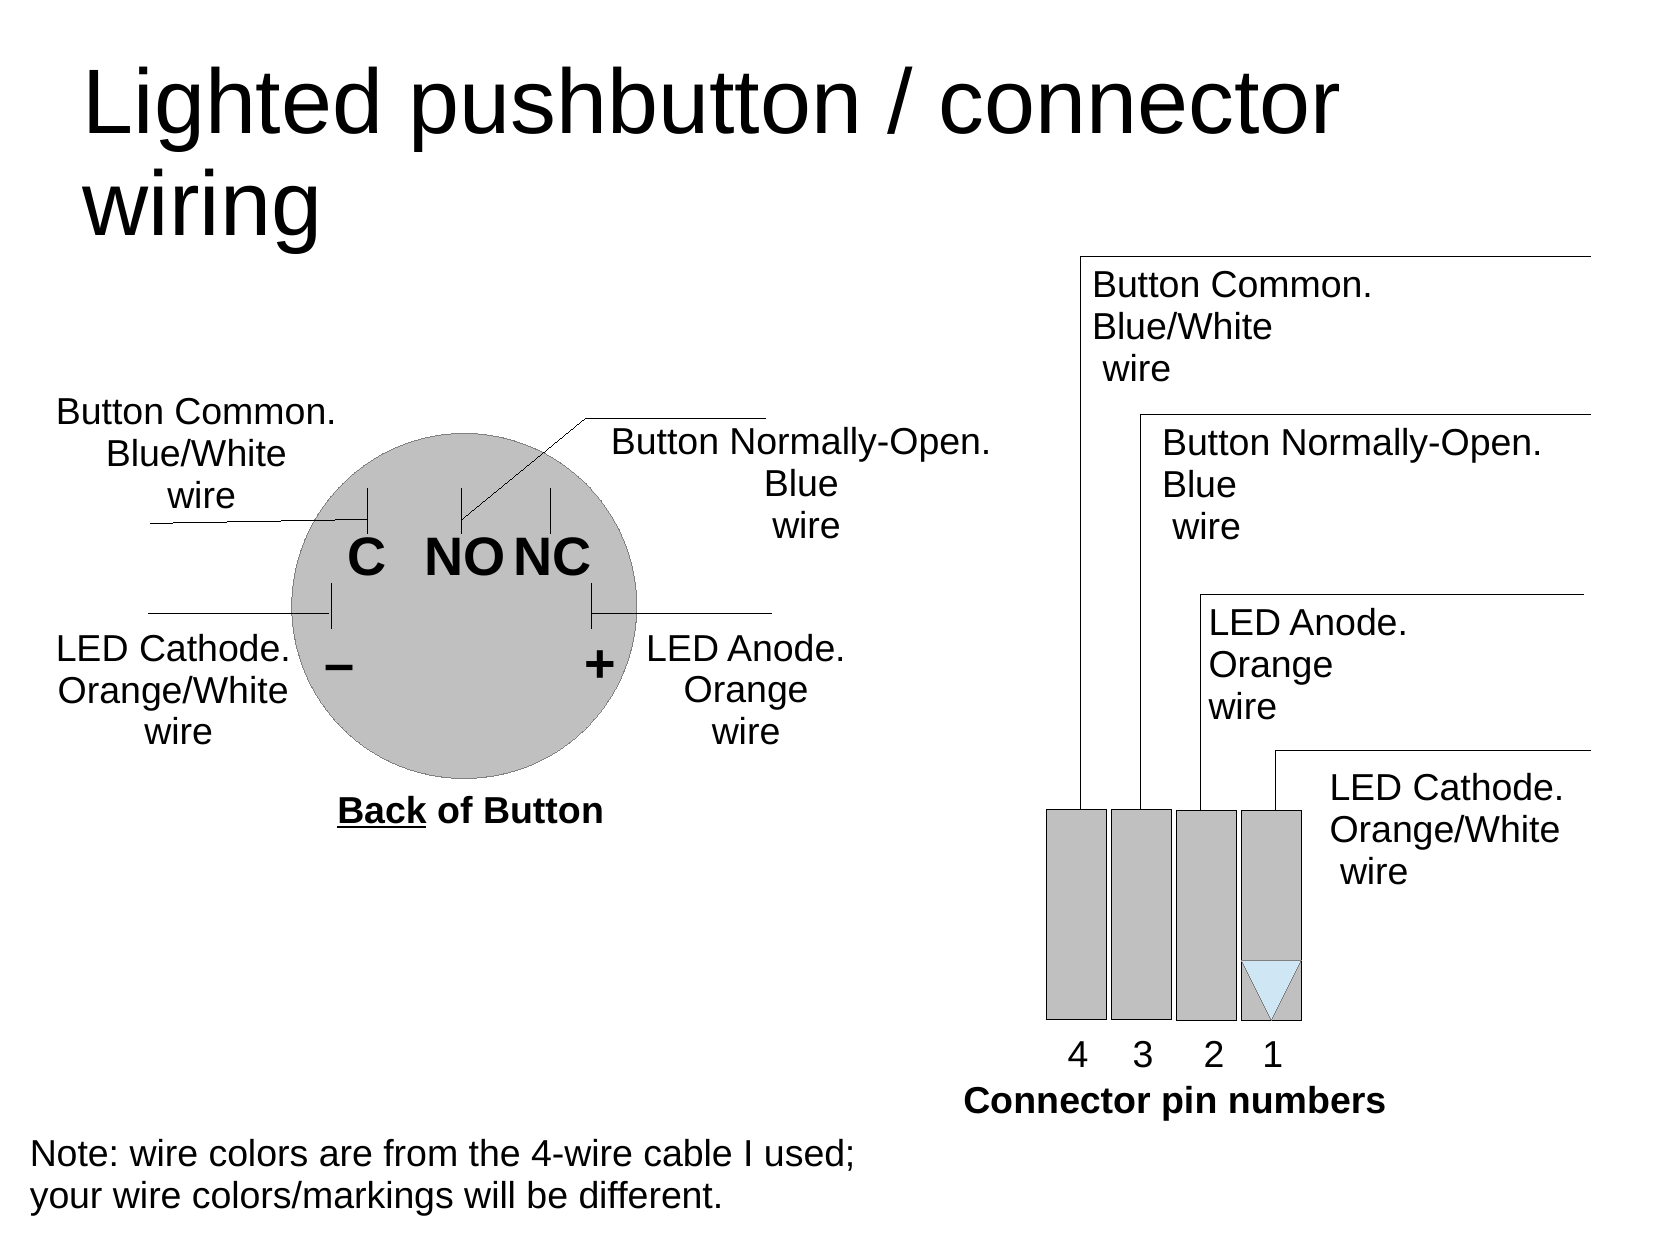

# Lighted pushbutton / connector wiring
Button Common.
Blue/White
 wire
Button Common.
Blue/White
 wire
Button Normally-Open.
Blue
 wire
Button Normally-Open.
Blue
 wire
C
NO
NC
LED Anode.
Orange
wire
LED Anode.
Orange
wire
LED Cathode.
Orange/White
 wire
–
+
LED Cathode.
Orange/White
 wire
Back of Button
4
3
2
1
Connector pin numbers
Note: wire colors are from the 4-wire cable I used;
your wire colors/markings will be different.